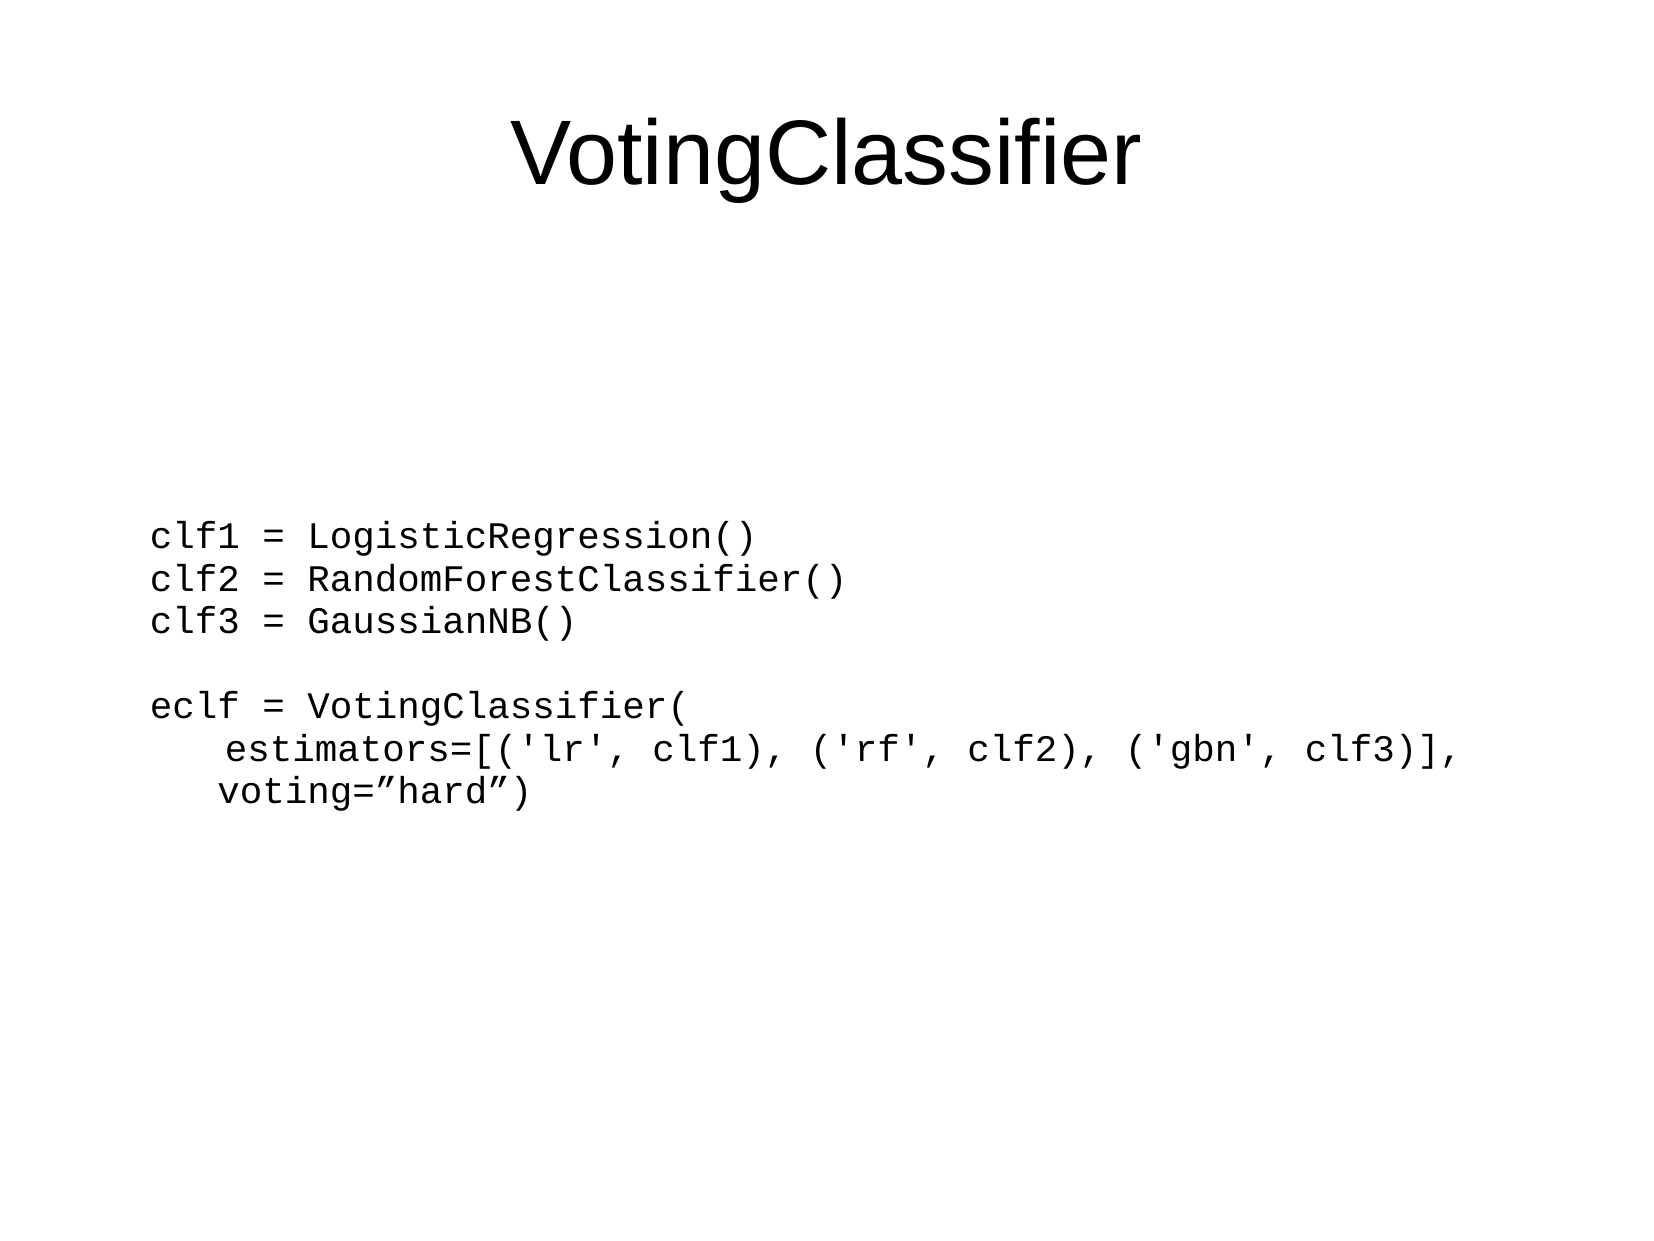

# VotingClassifier
clf1 = LogisticRegression()
clf2 = RandomForestClassifier()
clf3 = GaussianNB()
eclf = VotingClassifier(
	estimators=[('lr', clf1), ('rf', clf2), ('gbn', clf3)],
 voting=”hard”)